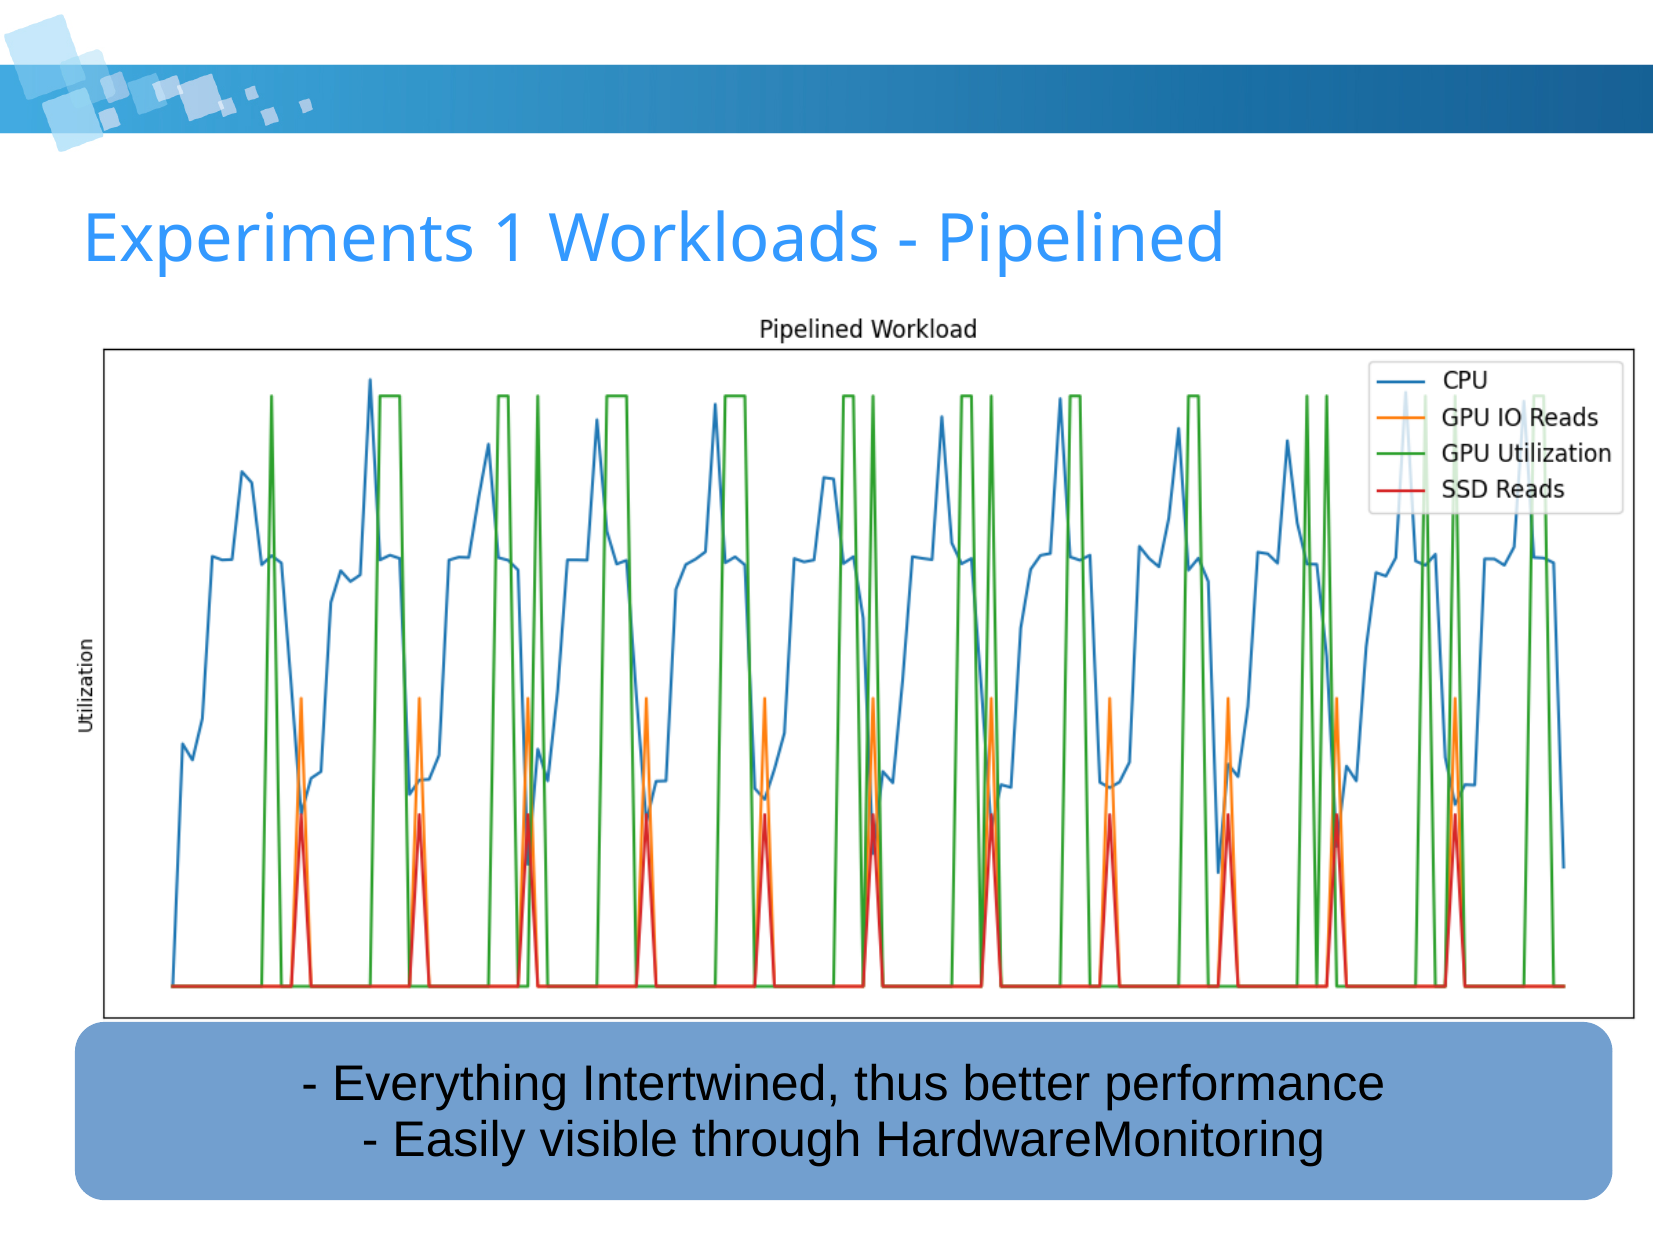

# Experiments 1 Workloads - Pipelined
- Everything Intertwined, thus better performance
- Easily visible through HardwareMonitoring
12